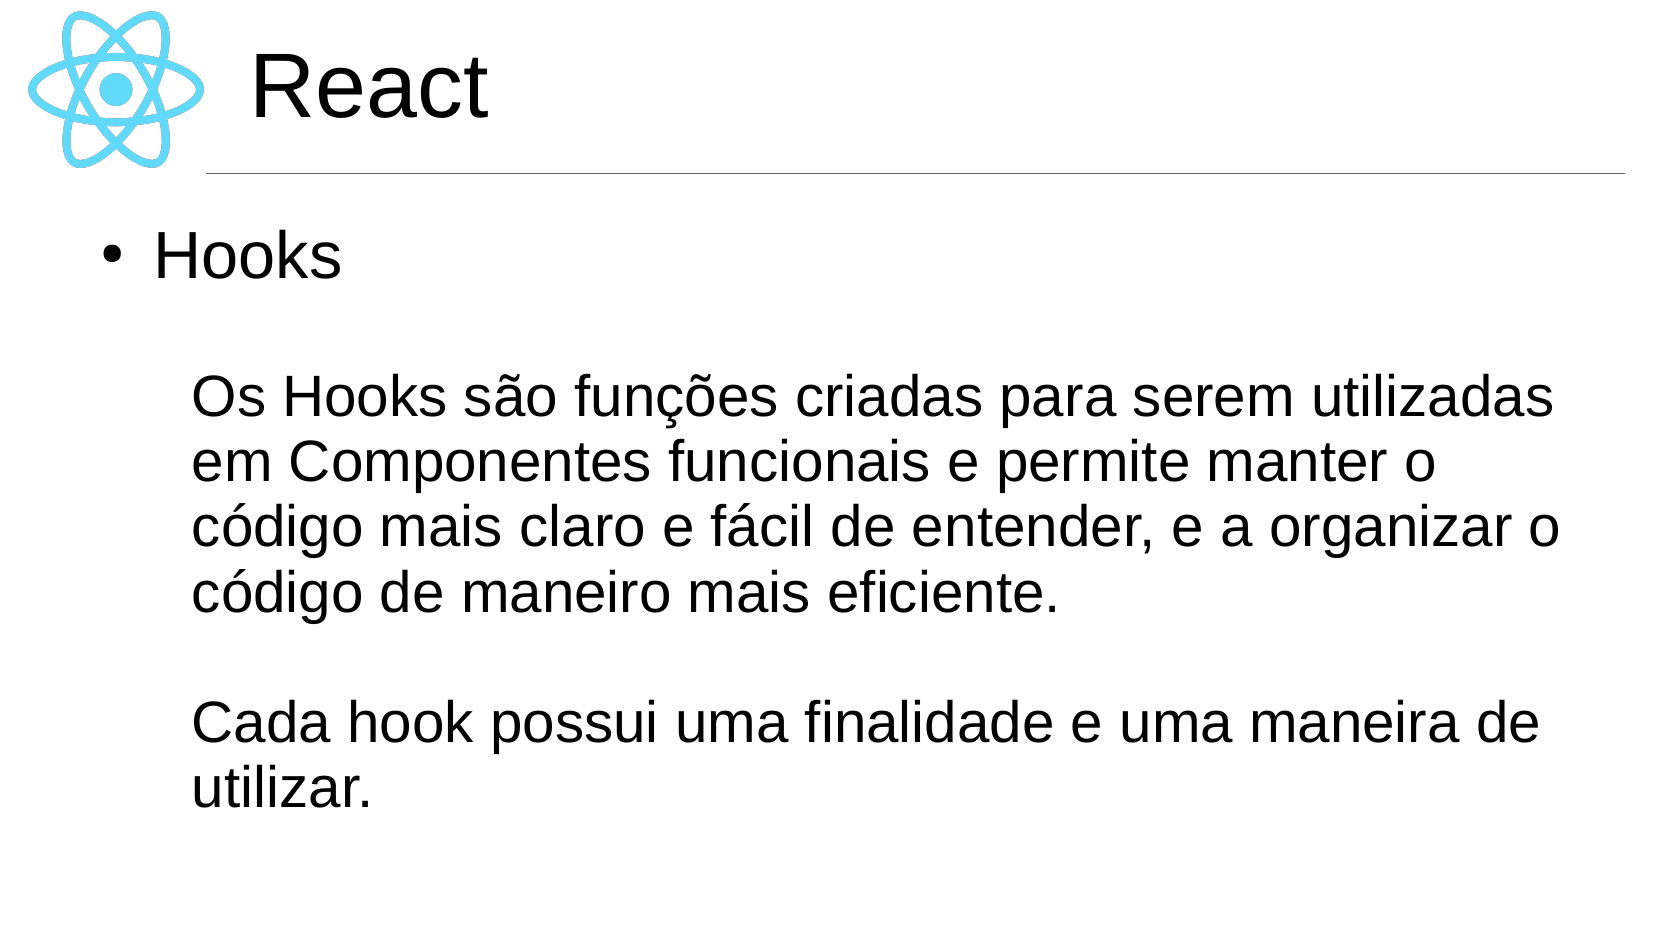

# React
Hooks
Os Hooks são funções criadas para serem utilizadas em Componentes funcionais e permite manter o código mais claro e fácil de entender, e a organizar o código de maneiro mais eficiente.
Cada hook possui uma finalidade e uma maneira de utilizar.